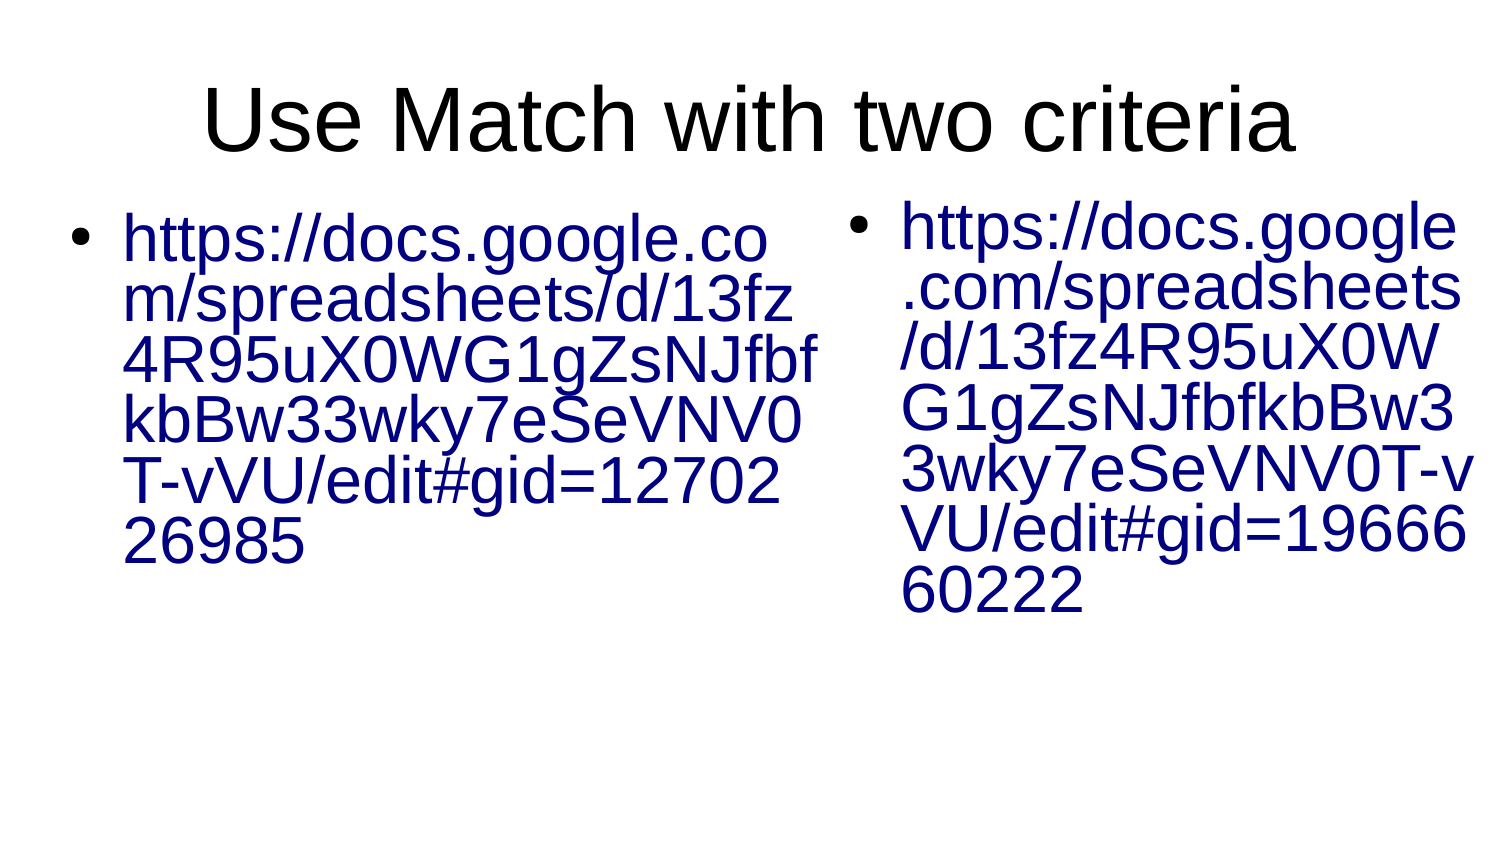

# Use Match with two criteria
https://docs.google.com/spreadsheets/d/13fz4R95uX0WG1gZsNJfbfkbBw33wky7eSeVNV0T-vVU/edit#gid=1966660222
https://docs.google.com/spreadsheets/d/13fz4R95uX0WG1gZsNJfbfkbBw33wky7eSeVNV0T-vVU/edit#gid=1270226985